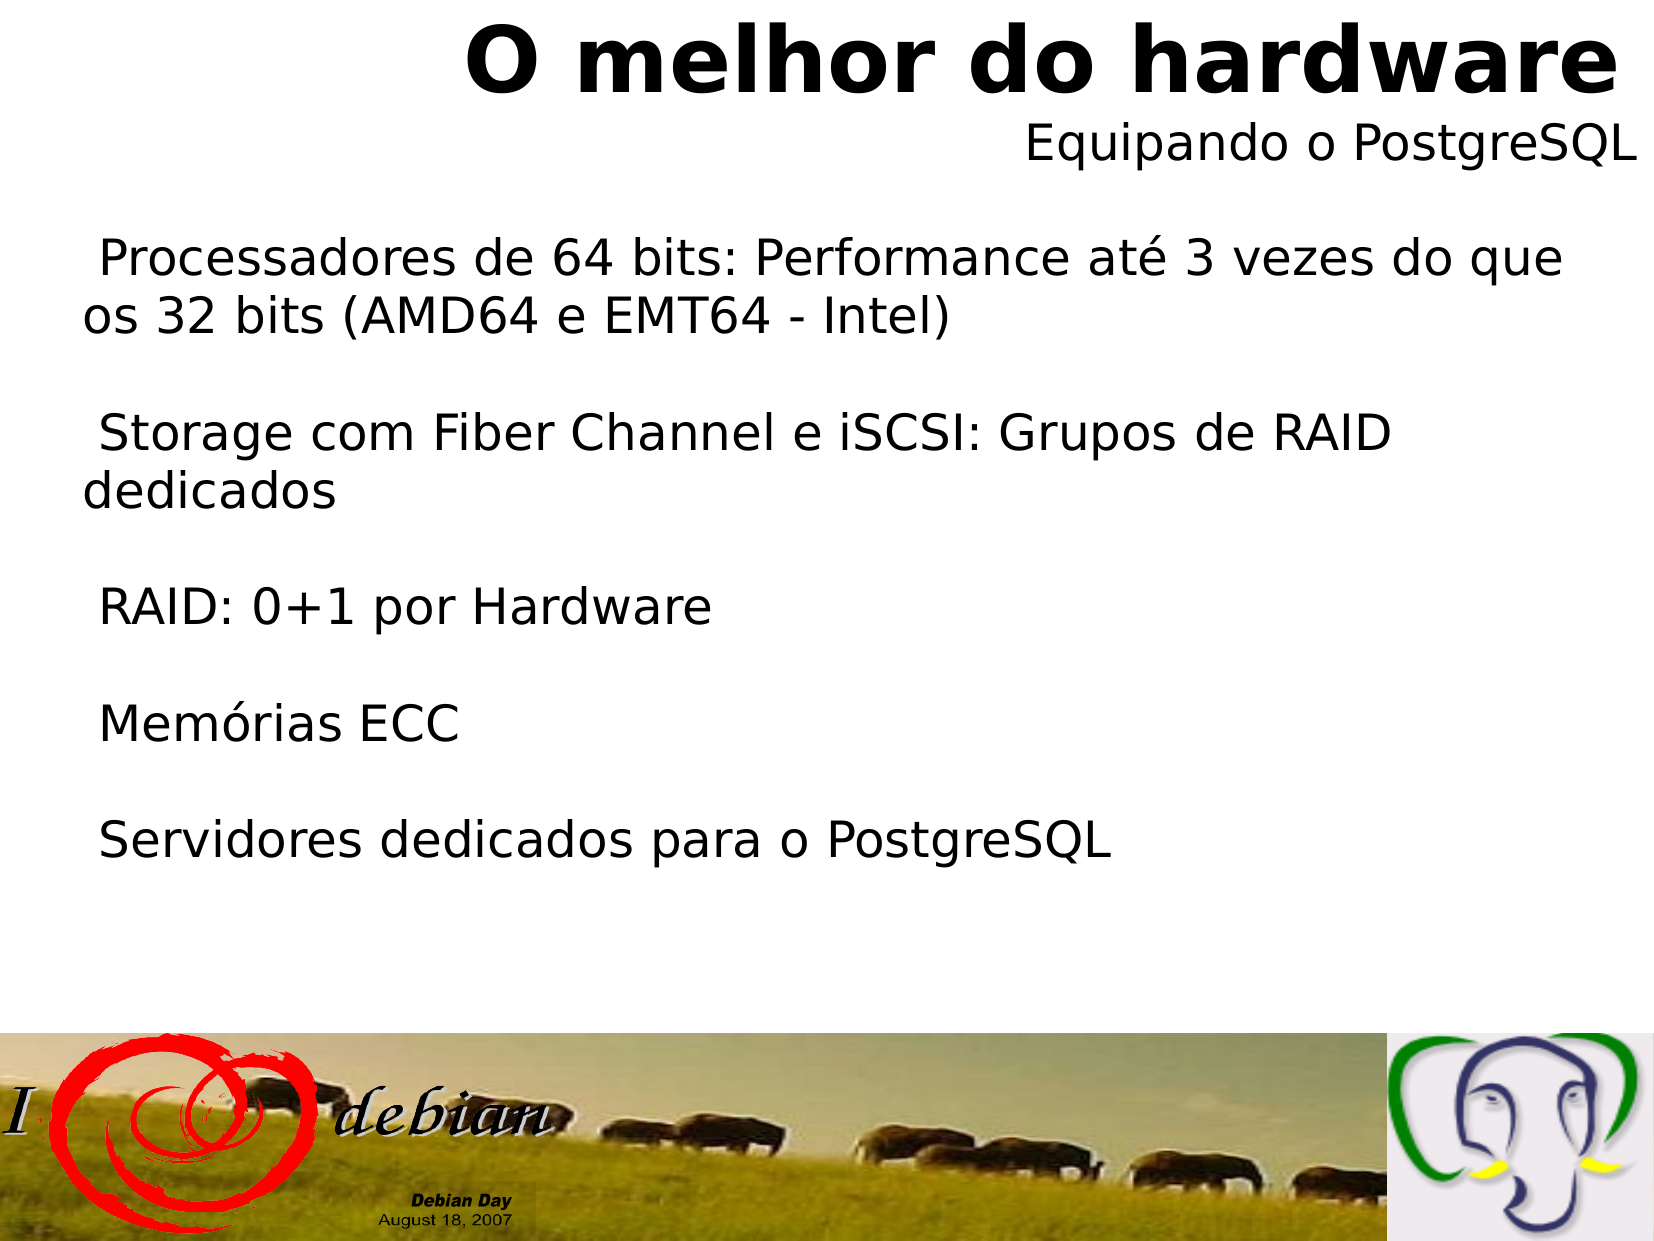

O melhor do hardware
Equipando o PostgreSQL
# Processadores de 64 bits: Performance até 3 vezes do que os 32 bits (AMD64 e EMT64 - Intel)
 Storage com Fiber Channel e iSCSI: Grupos de RAID dedicados
 RAID: 0+1 por Hardware
 Memórias ECC
 Servidores dedicados para o PostgreSQL